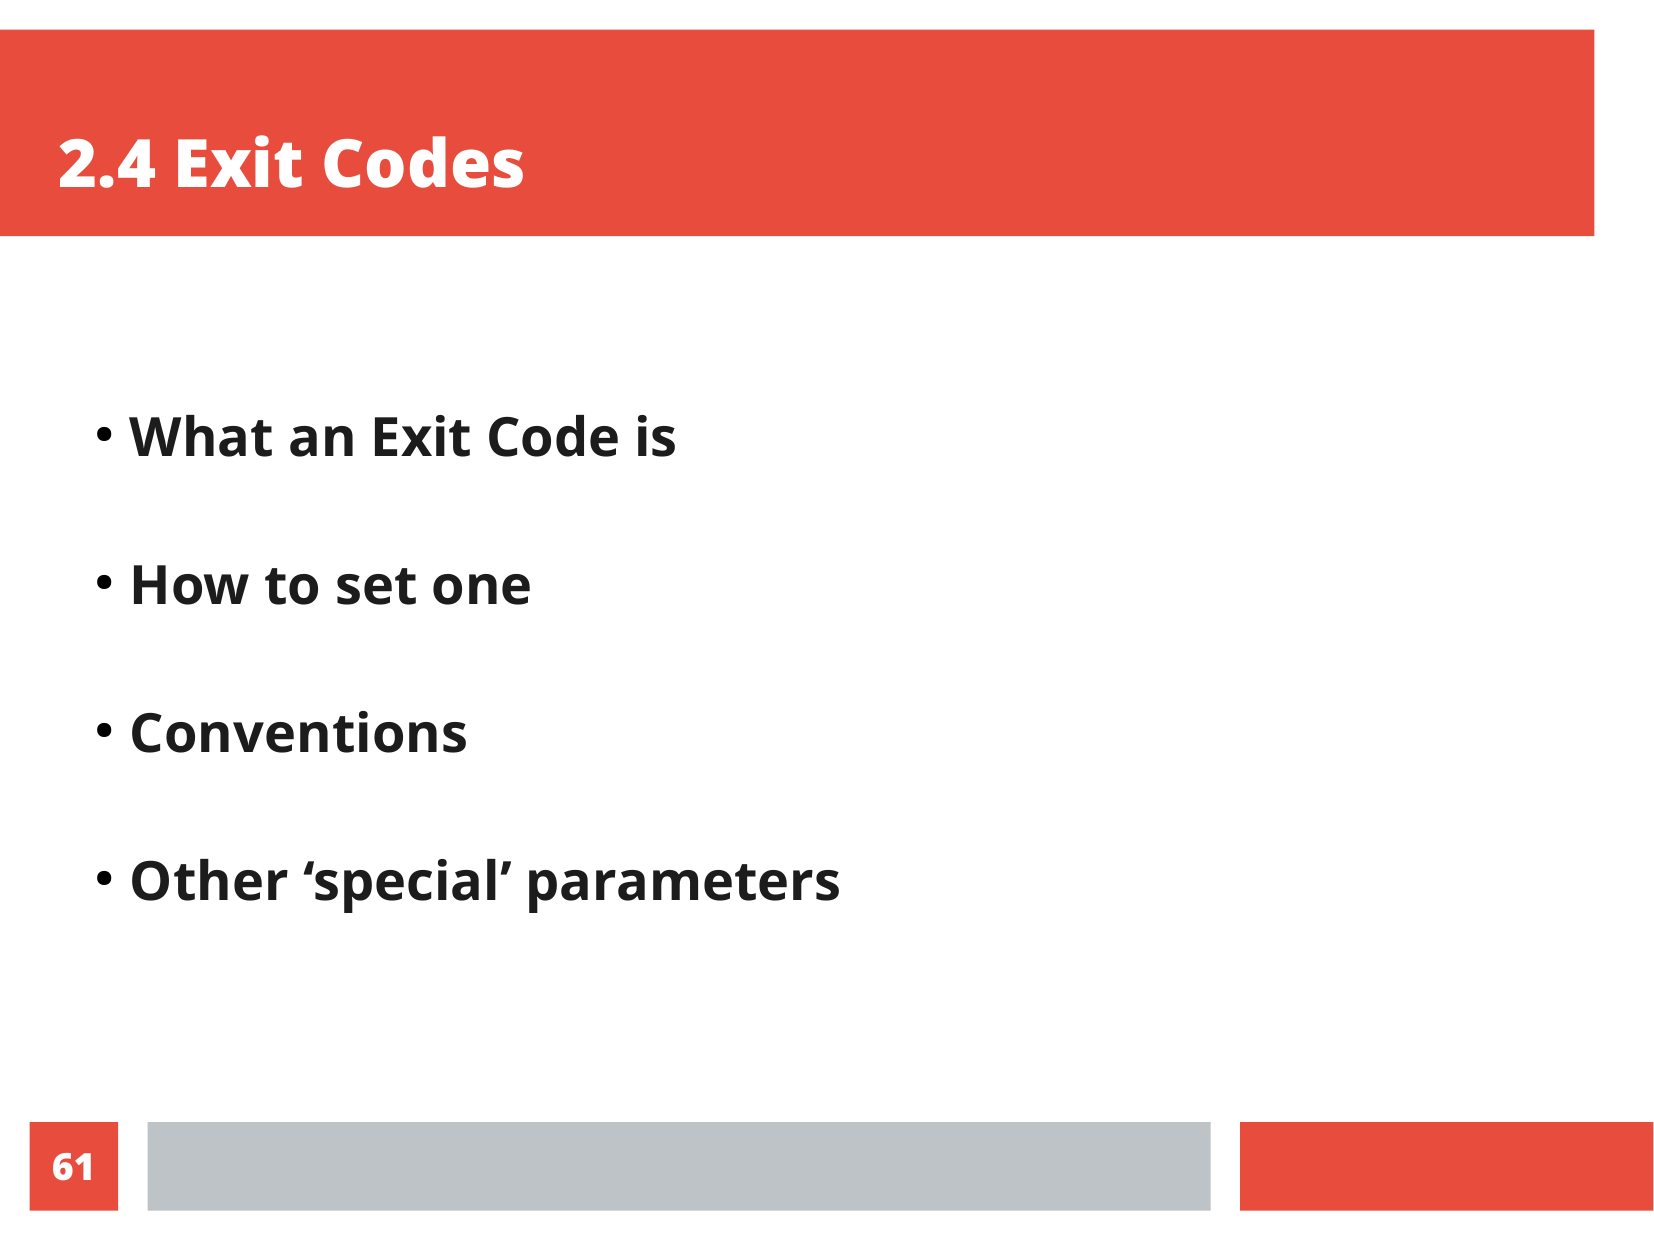

# 2.4 Exit Codes
What an Exit Code is
How to set one
Conventions
Other ‘special’ parameters
61